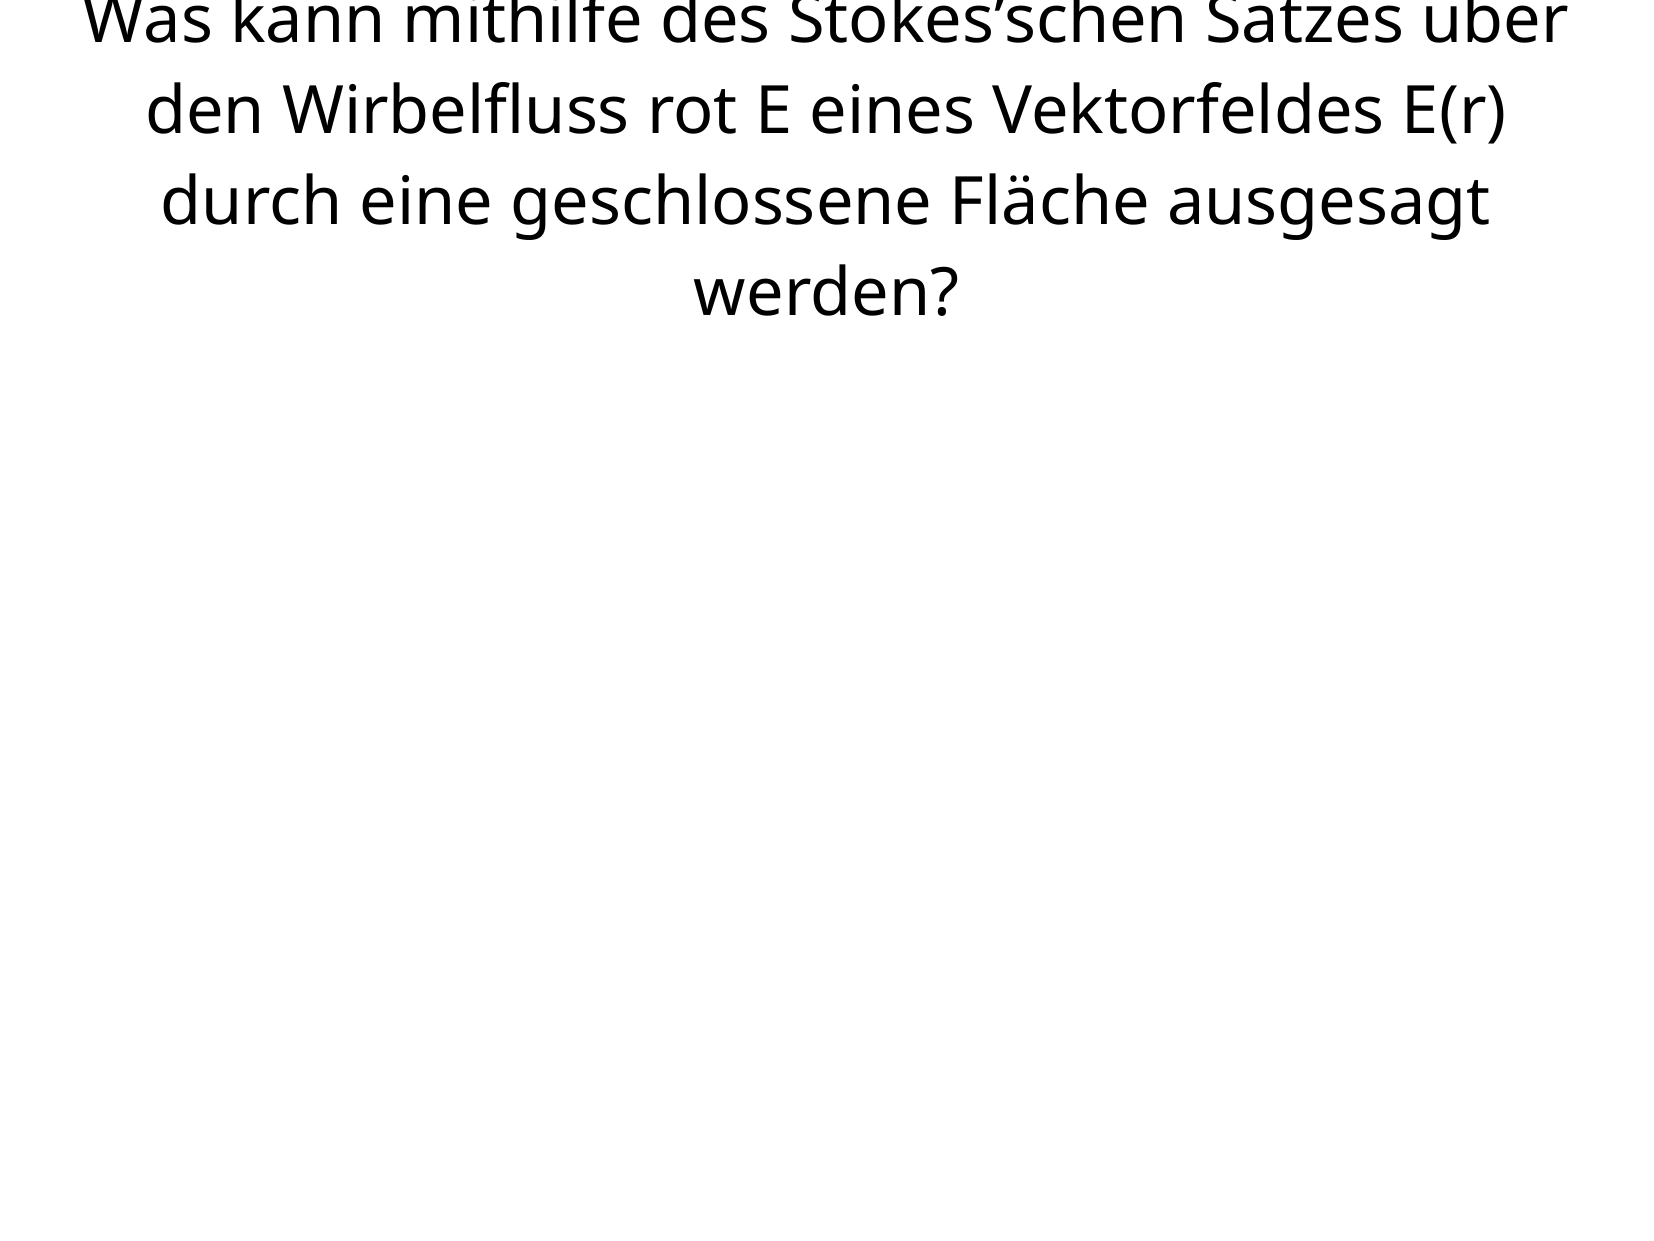

# Was kann mithilfe des Stokes’schen Satzes über den Wirbelfluss rot E eines Vektorfeldes E(r) durch eine geschlossene Fläche ausgesagt werden?